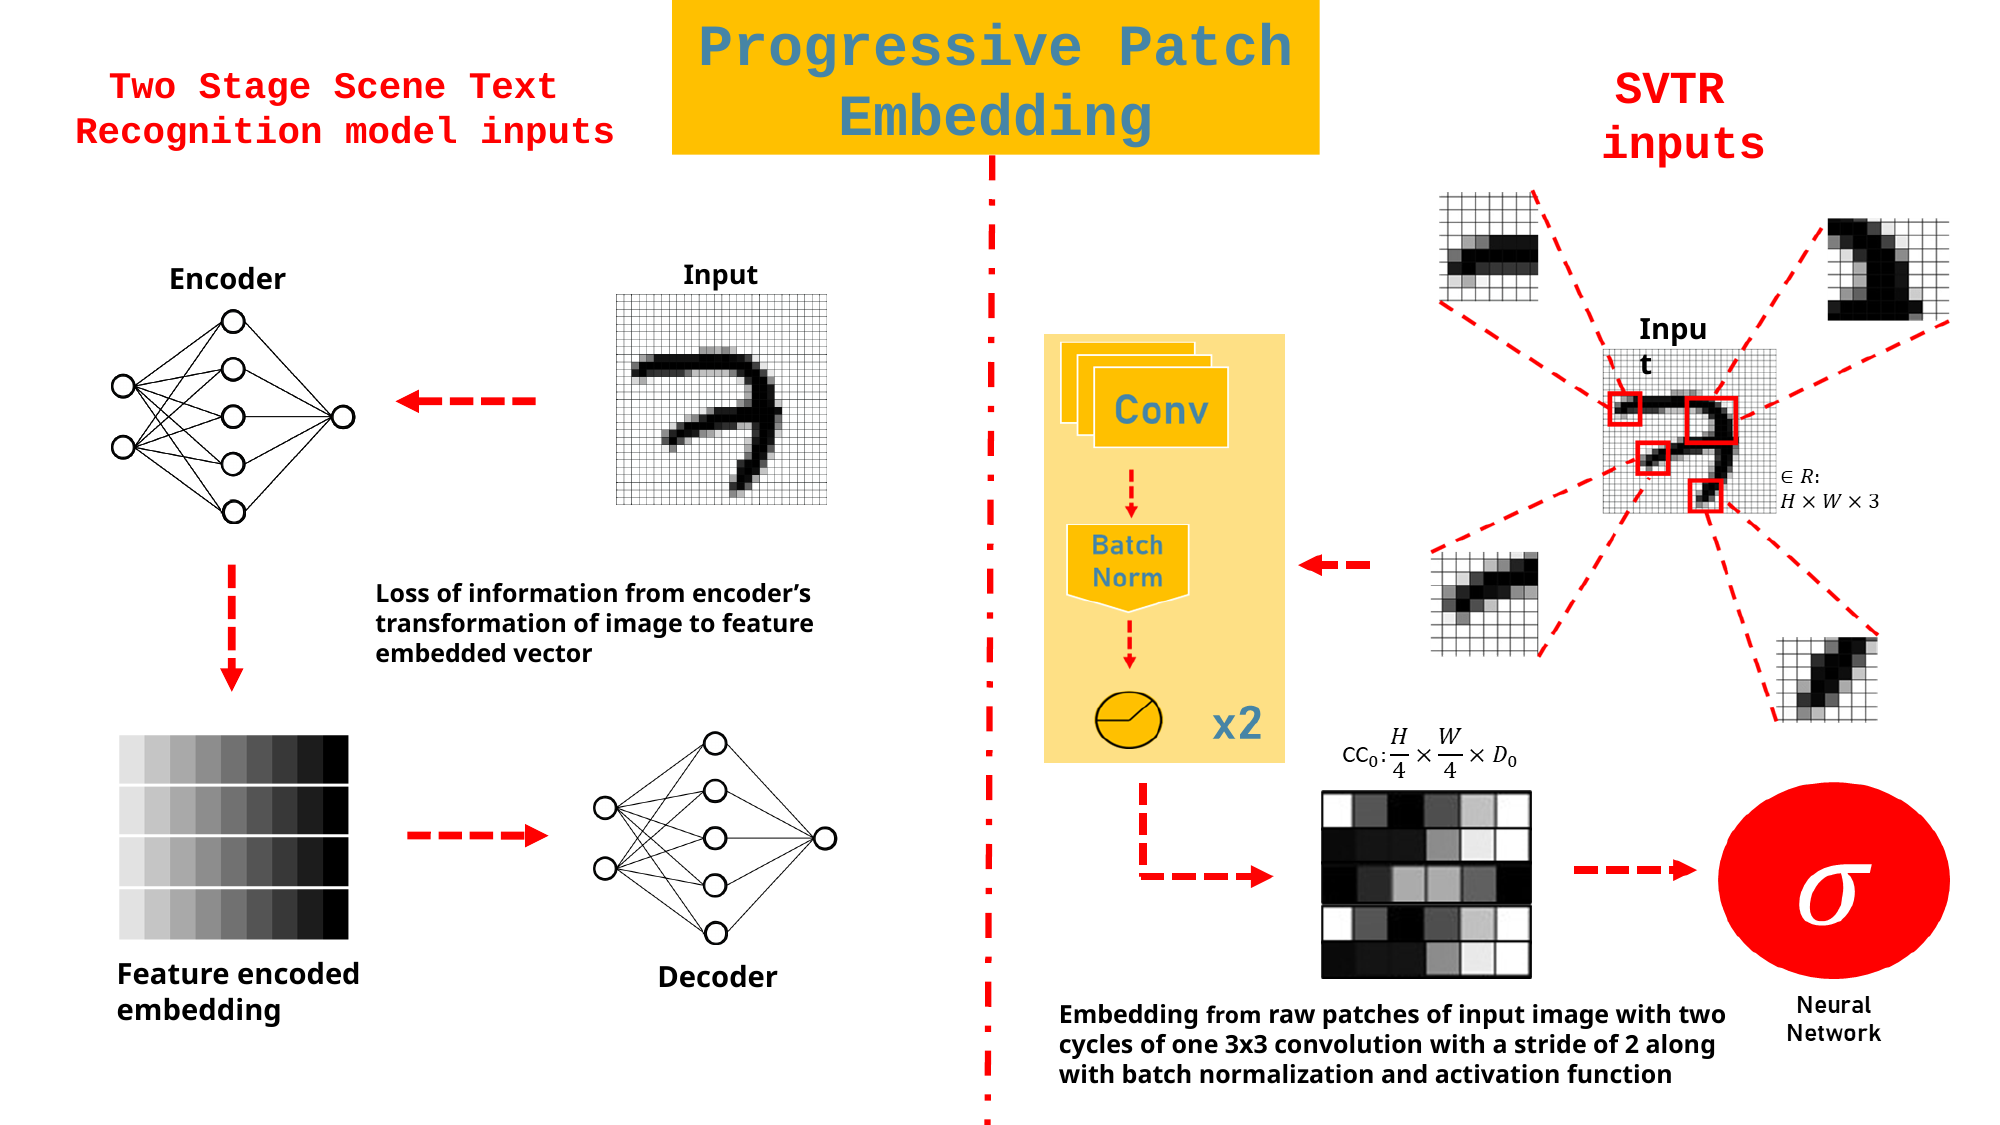

Progressive Patch Embedding
SVTR
inputs
Two Stage Scene Text
Recognition model inputs
Input
Encoder
Input
Loss of information from encoder’s transformation of image to feature embedded vector
Feature encoded embedding
Decoder
Embedding from raw patches of input image with two cycles of one 3x3 convolution with a stride of 2 along with batch normalization and activation function